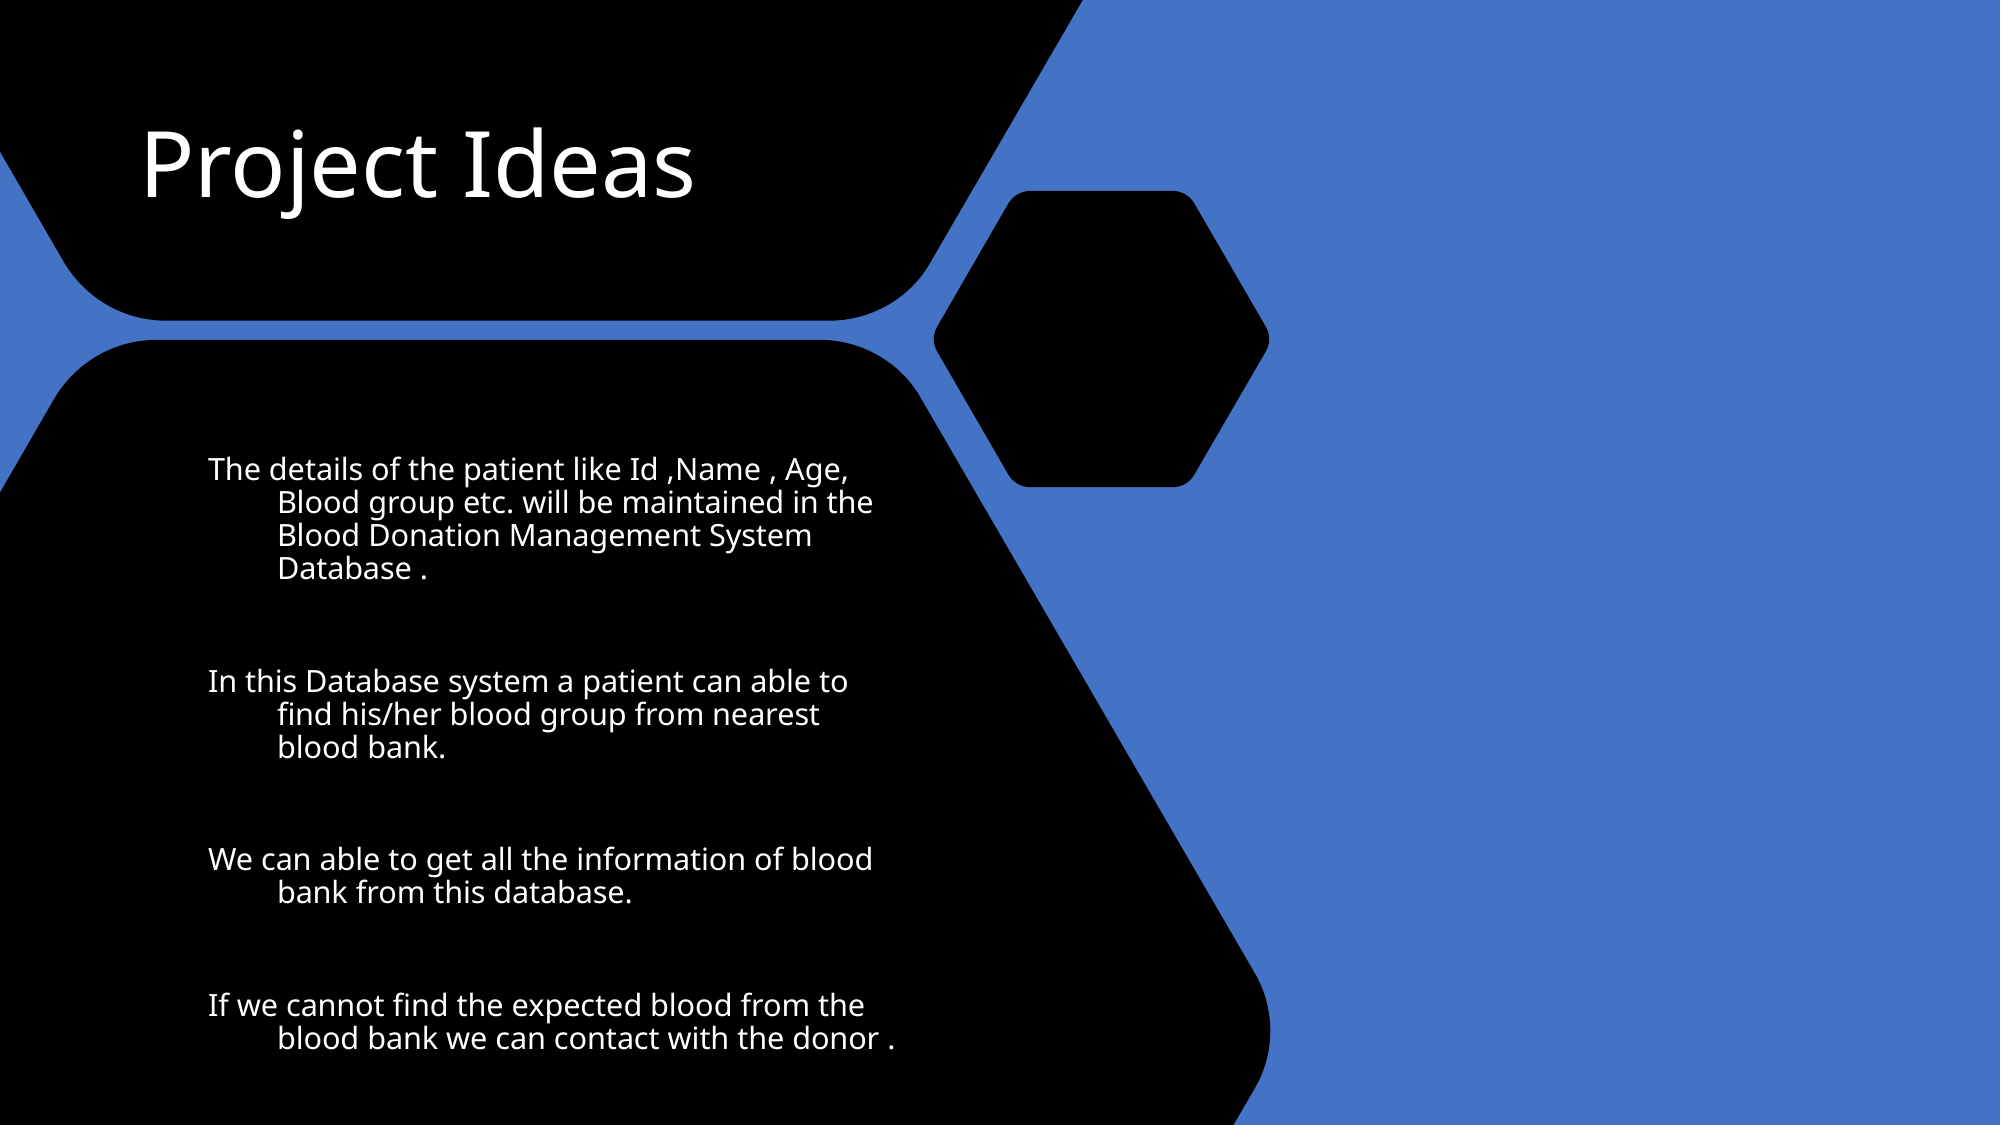

# Project Ideas
The details of the patient like Id ,Name , Age, Blood group etc. will be maintained in the Blood Donation Management System Database .
In this Database system a patient can able to find his/her blood group from nearest blood bank.
We can able to get all the information of blood bank from this database.
If we cannot find the expected blood from the blood bank we can contact with the donor .